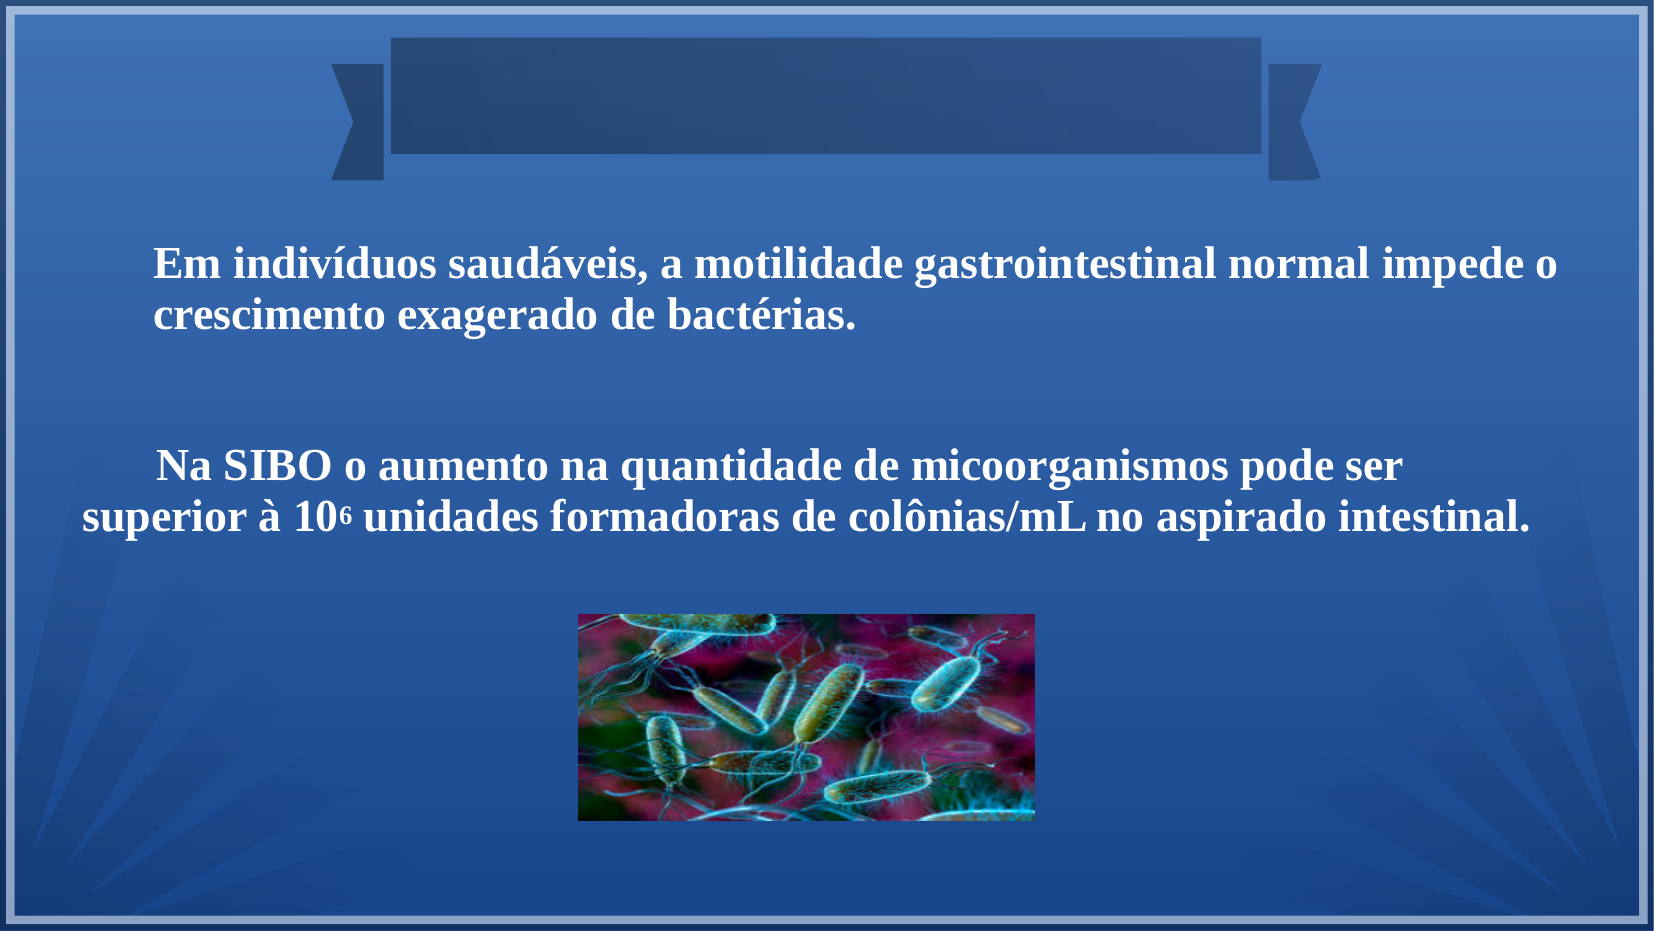

# Em indivíduos saudáveis, a motilidade gastrointestinal normal impede o crescimento exagerado de bactérias.
 Na SIBO o aumento na quantidade de micoorganismos pode ser superior à 106 unidades formadoras de colônias/mL no aspirado intestinal.